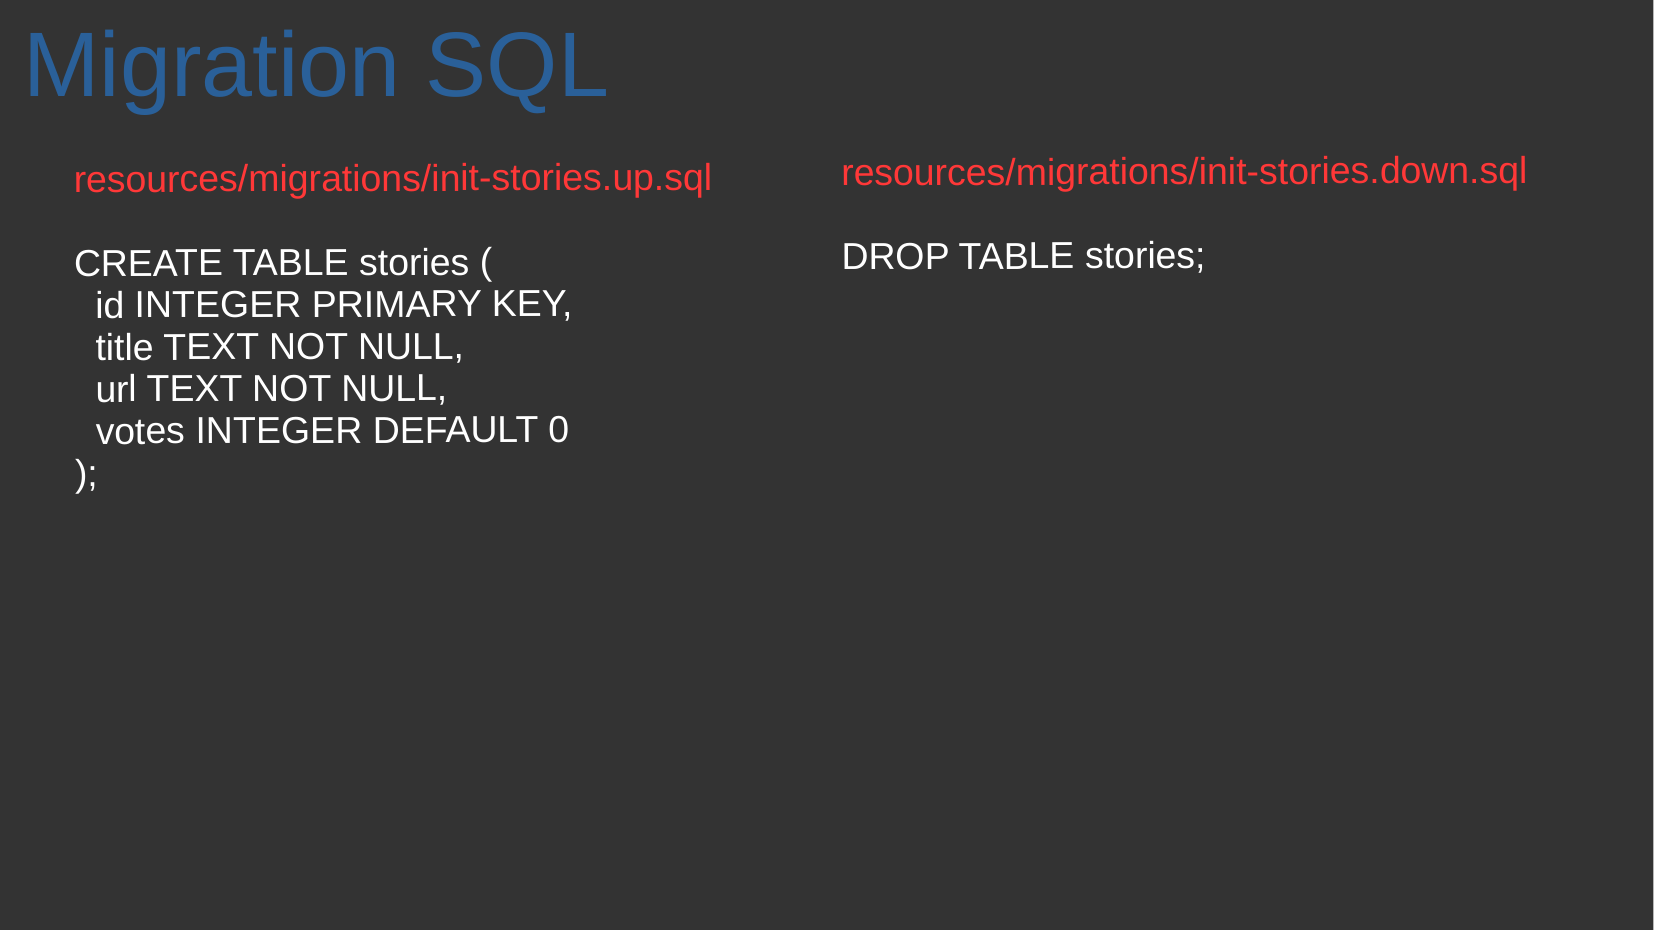

# Migration SQL
resources/migrations/init-stories.down.sql
DROP TABLE stories;
resources/migrations/init-stories.up.sql
CREATE TABLE stories (
 id INTEGER PRIMARY KEY,
 title TEXT NOT NULL,
 url TEXT NOT NULL,
 votes INTEGER DEFAULT 0
);